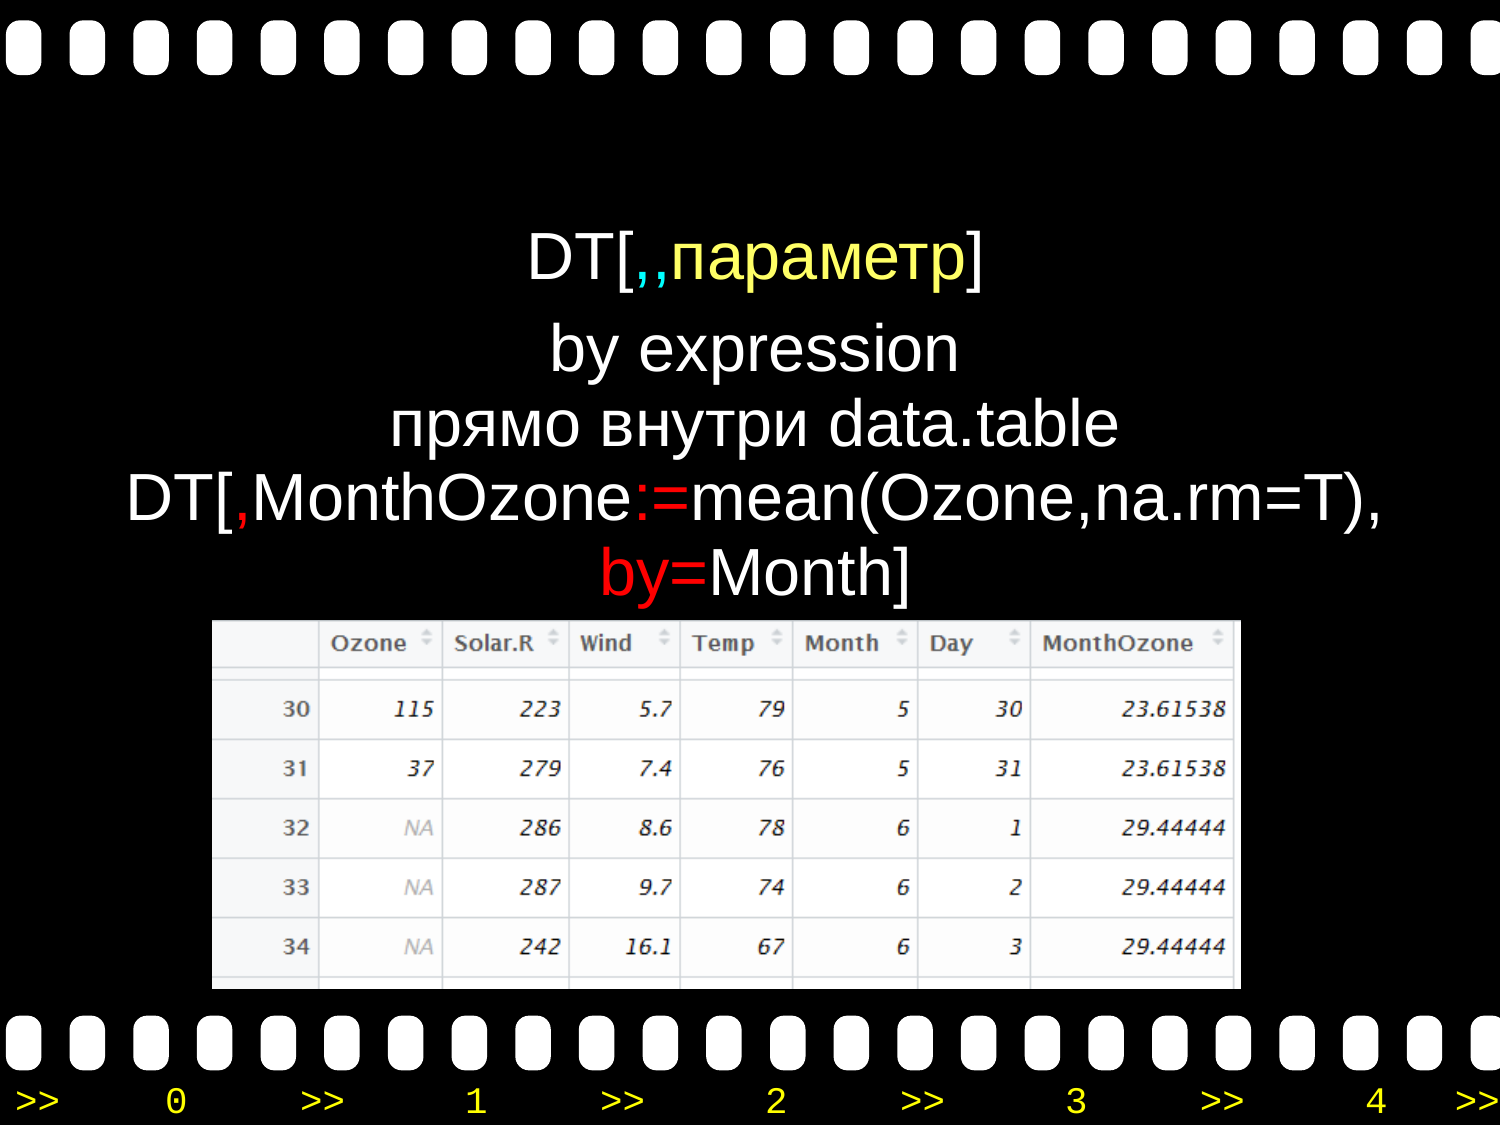

# DT[,,параметр]
by expression
прямо внутри data.table
DT[,MonthOzone:=mean(Ozone,na.rm=T),by=Month]